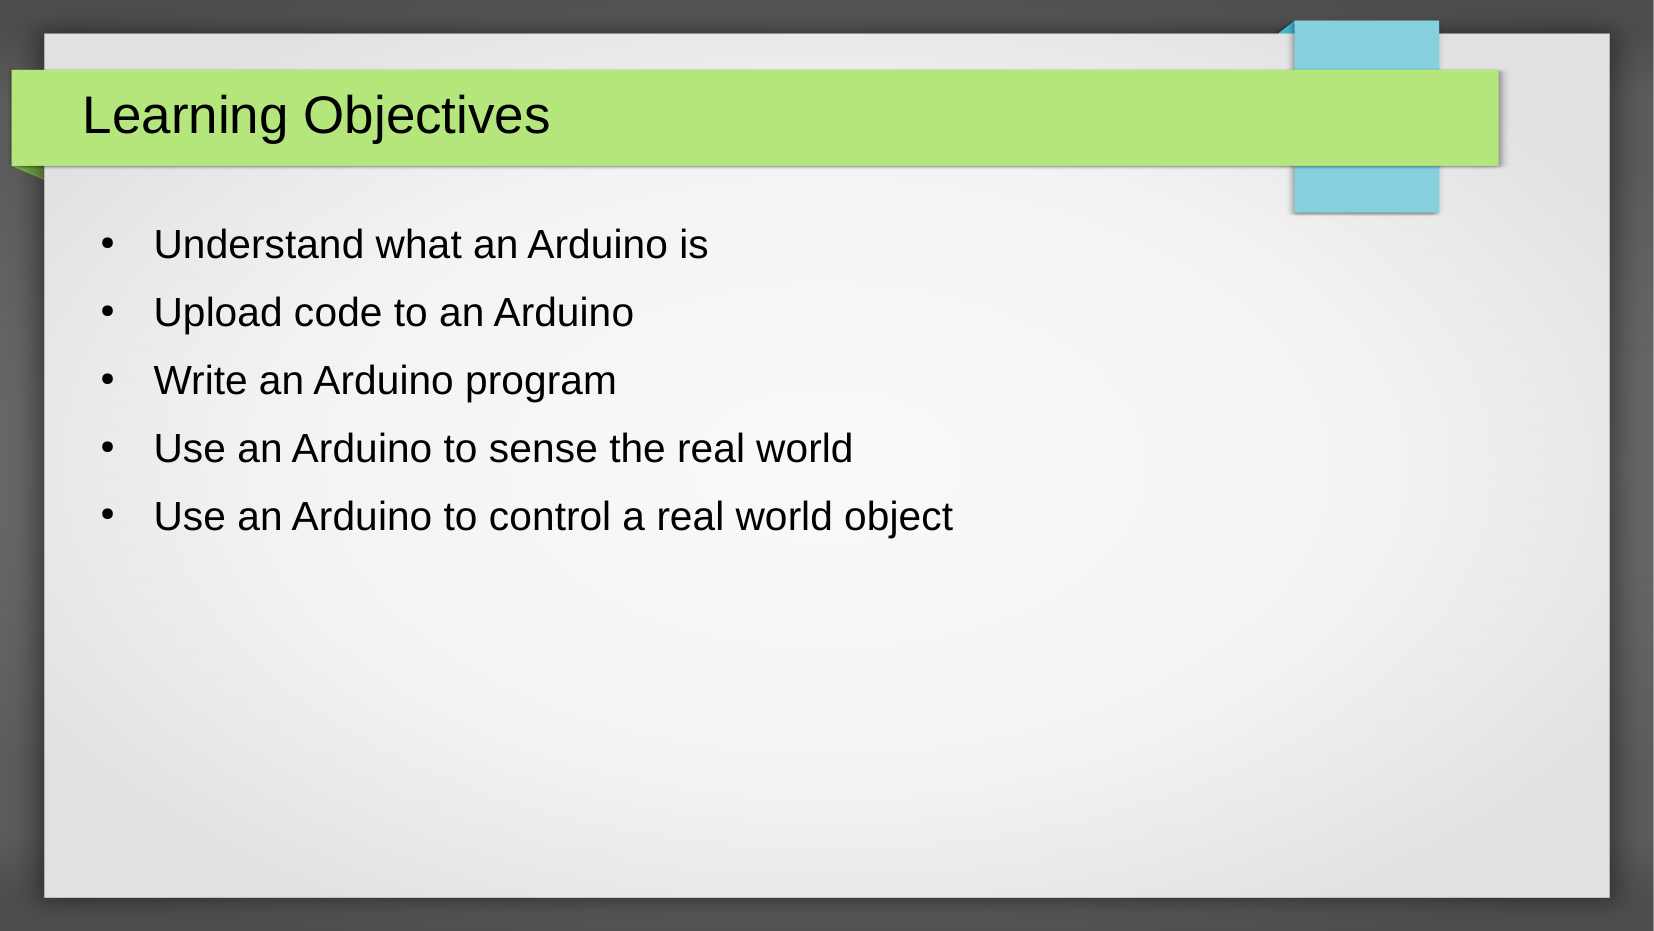

# Learning Objectives
Understand what an Arduino is
Upload code to an Arduino
Write an Arduino program
Use an Arduino to sense the real world
Use an Arduino to control a real world object